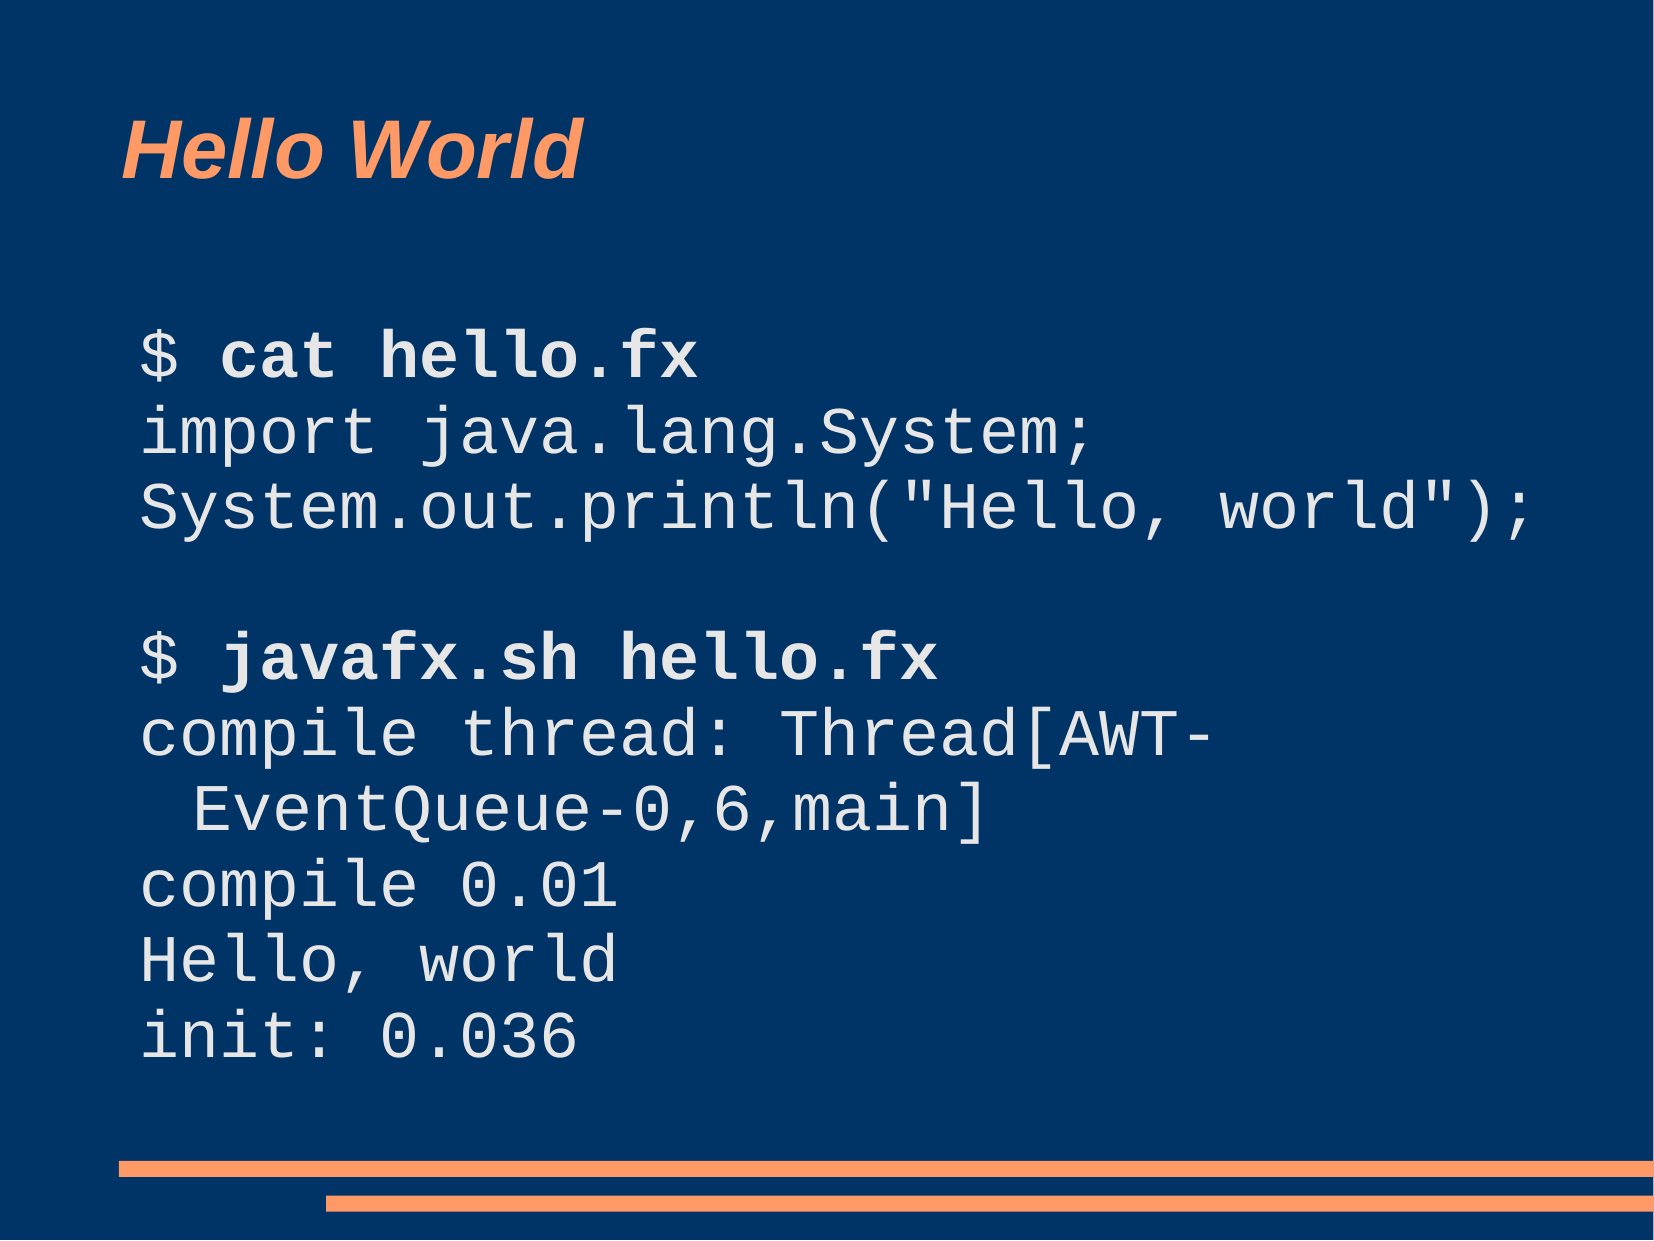

# Hello World
$ cat hello.fx
import java.lang.System;
System.out.println("Hello, world");
$ javafx.sh hello.fx
compile thread: Thread[AWT-EventQueue-0,6,main]
compile 0.01
Hello, world
init: 0.036